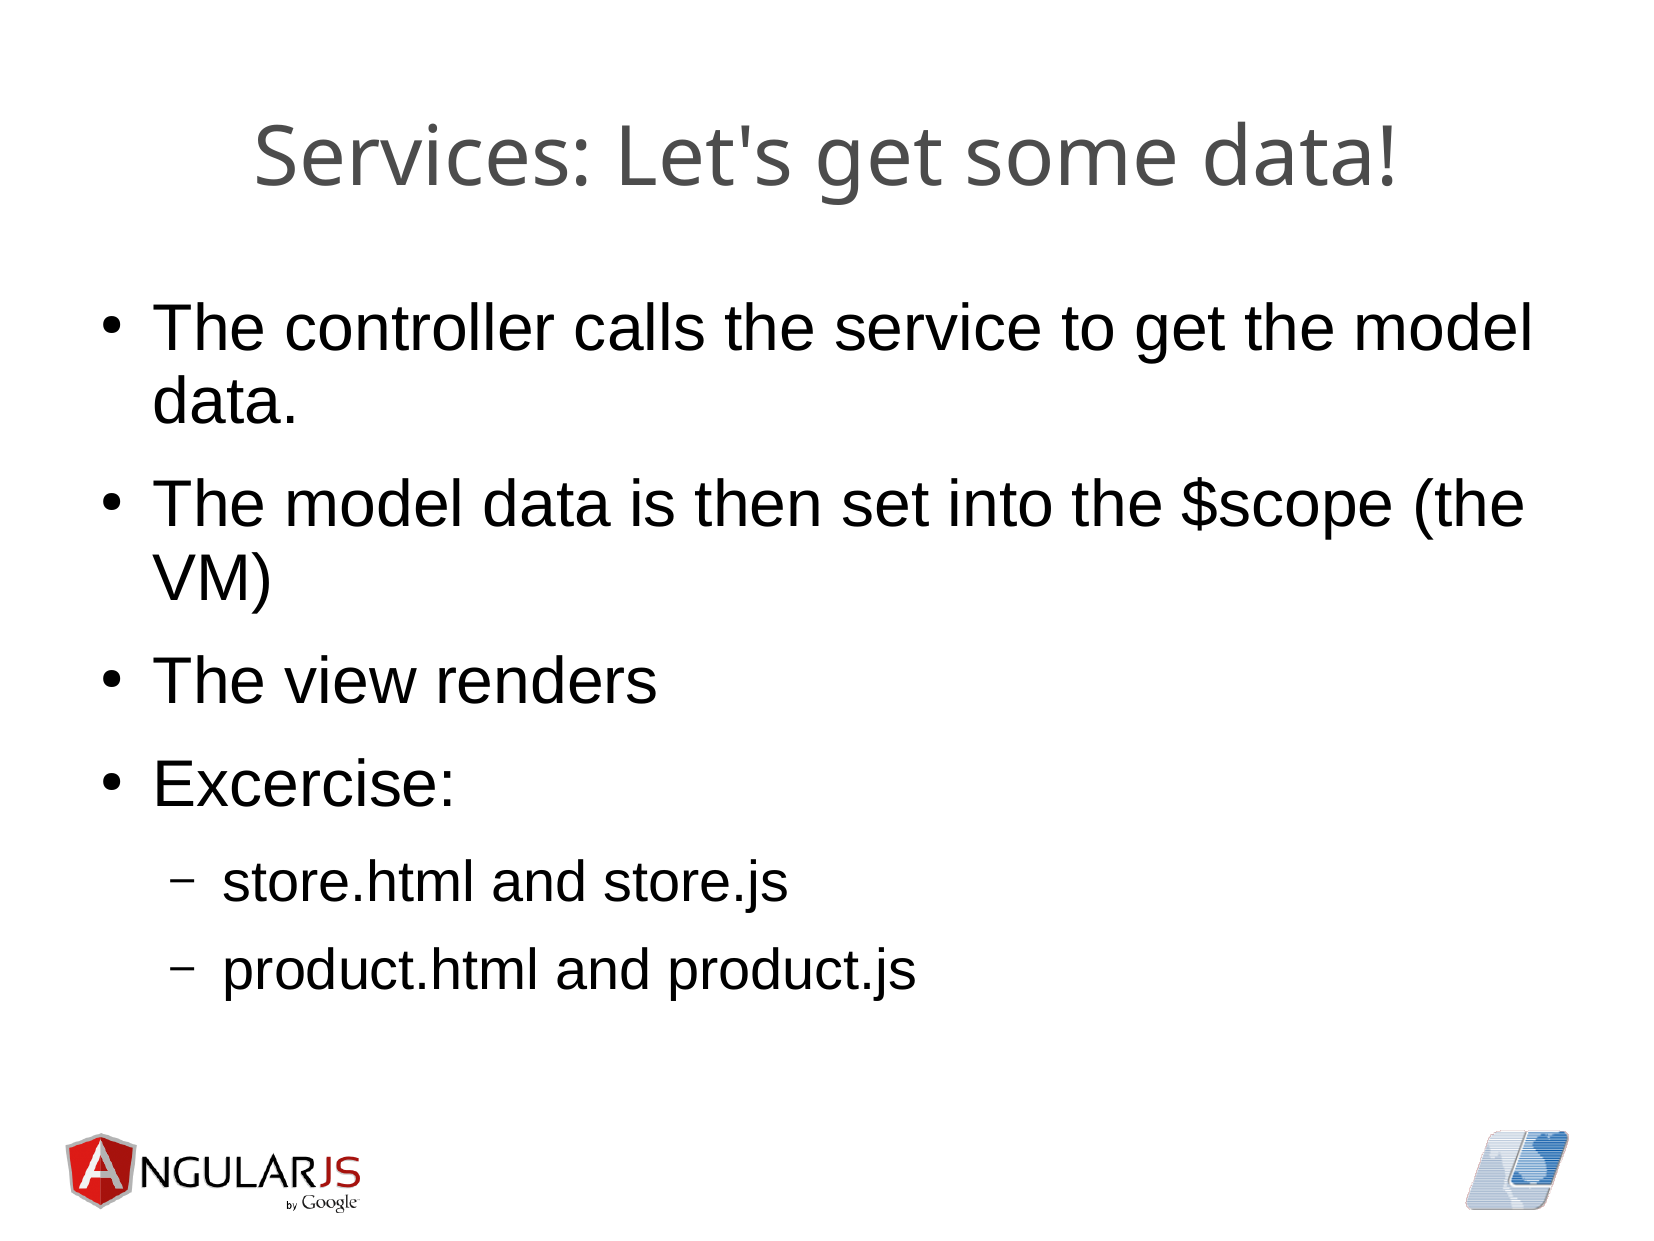

# Services: Let's get some data!
The controller calls the service to get the model data.
The model data is then set into the $scope (the VM)
The view renders
Excercise:
store.html and store.js
product.html and product.js